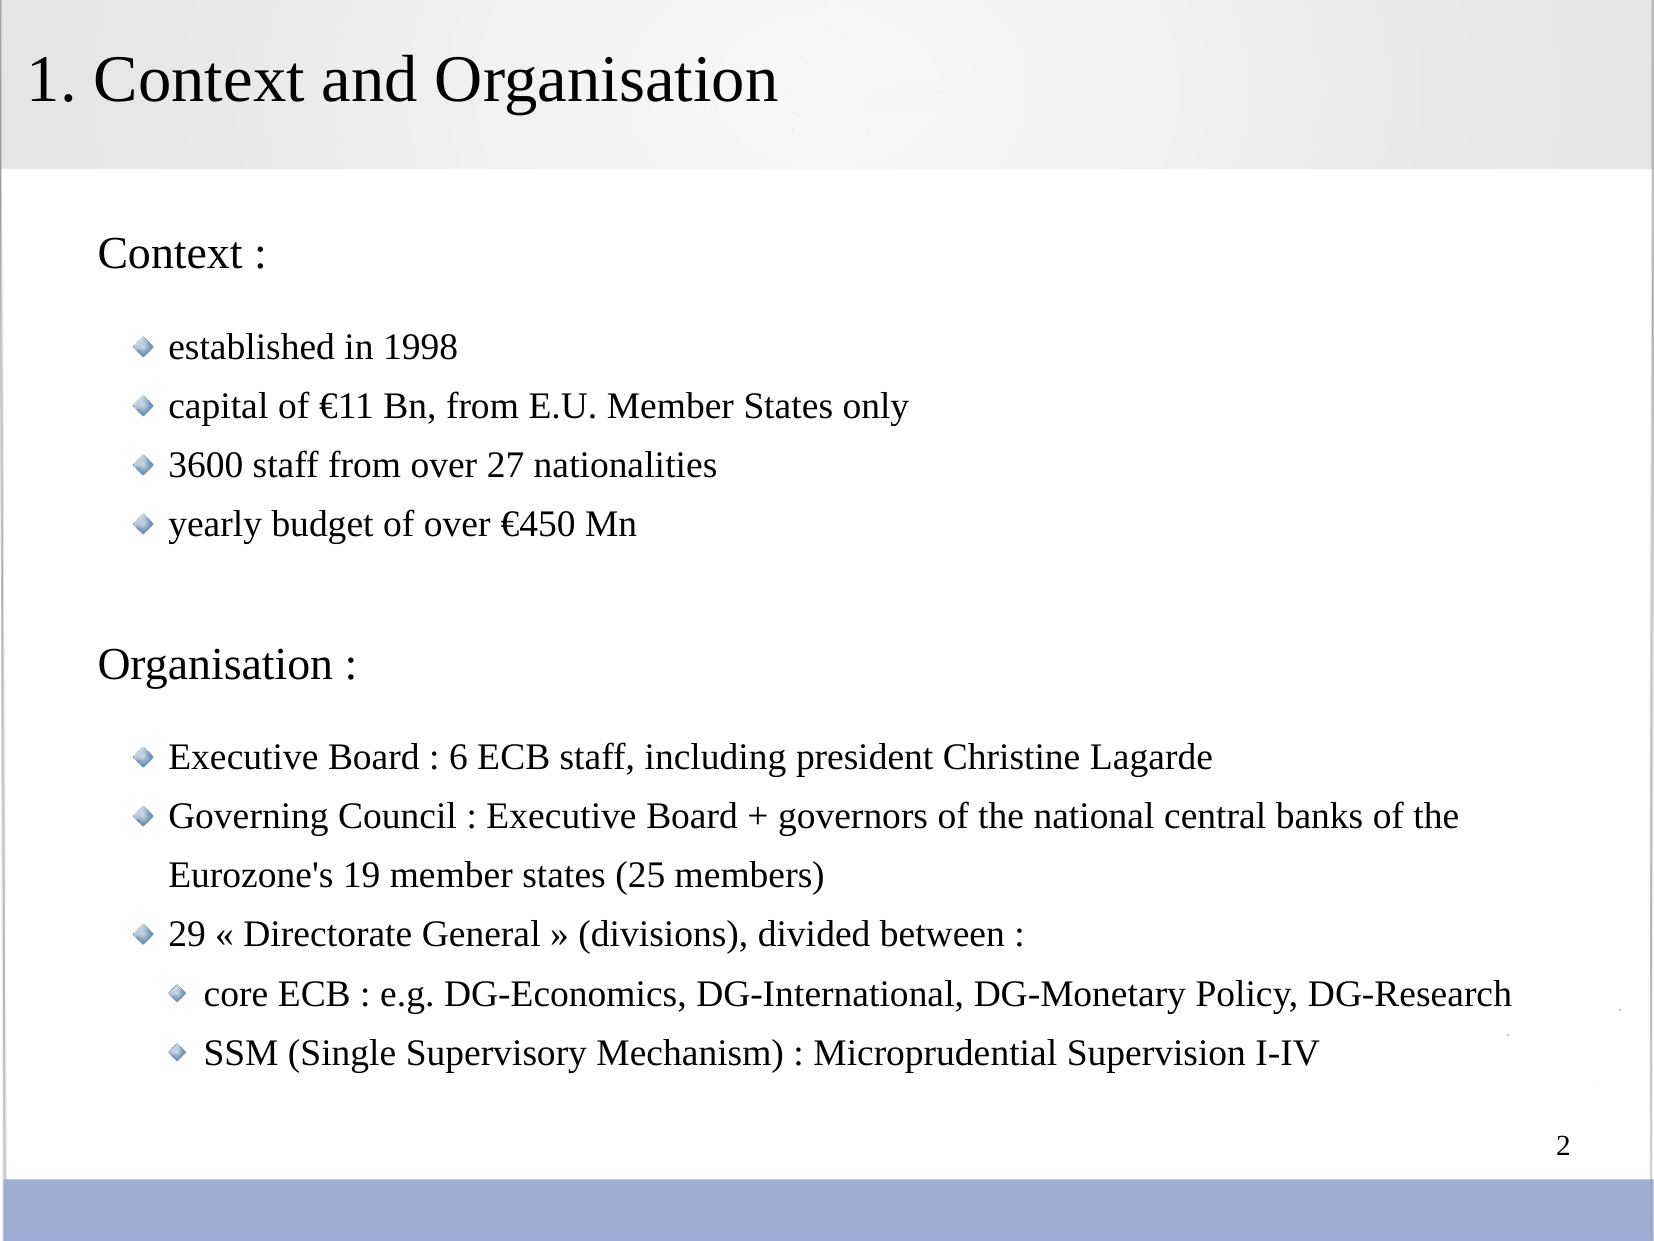

1. Context and Organisation
Context :
established in 1998
capital of €11 Bn, from E.U. Member States only
3600 staff from over 27 nationalities
yearly budget of over €450 Mn
Organisation :
Executive Board : 6 ECB staff, including president Christine Lagarde
Governing Council : Executive Board + governors of the national central banks of the Eurozone's 19 member states (25 members)
29 « Directorate General » (divisions), divided between :
core ECB : e.g. DG-Economics, DG-International, DG-Monetary Policy, DG-Research
SSM (Single Supervisory Mechanism) : Microprudential Supervision I-IV
2